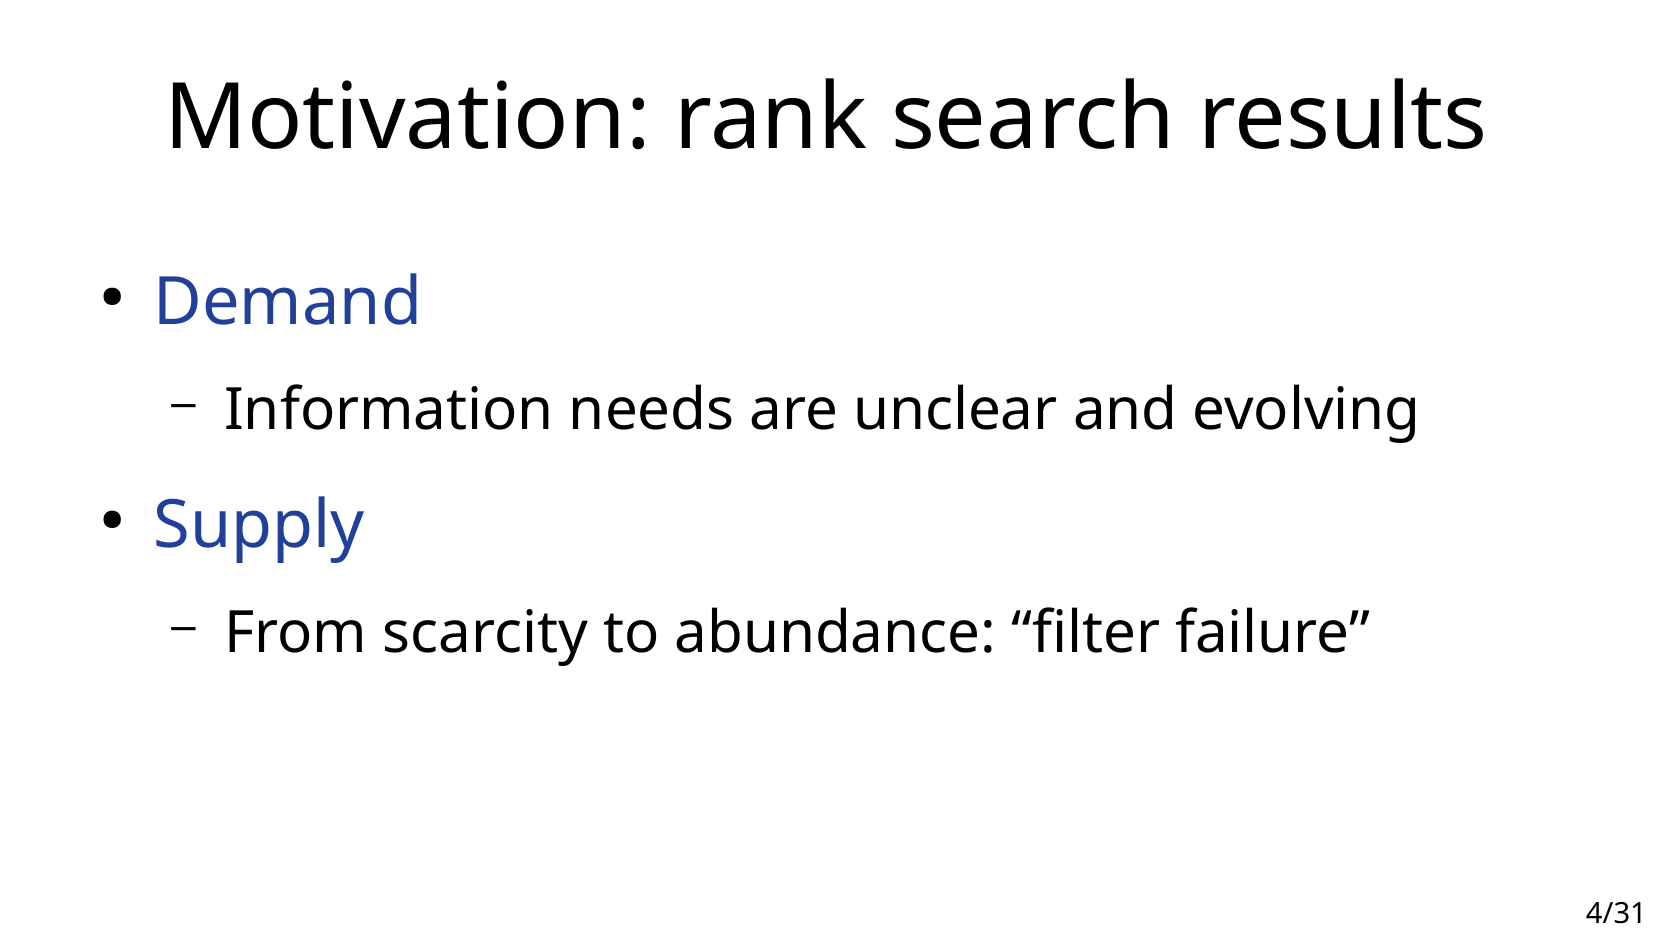

# Motivation: rank search results
Demand
Information needs are unclear and evolving
Supply
From scarcity to abundance: “filter failure”
4